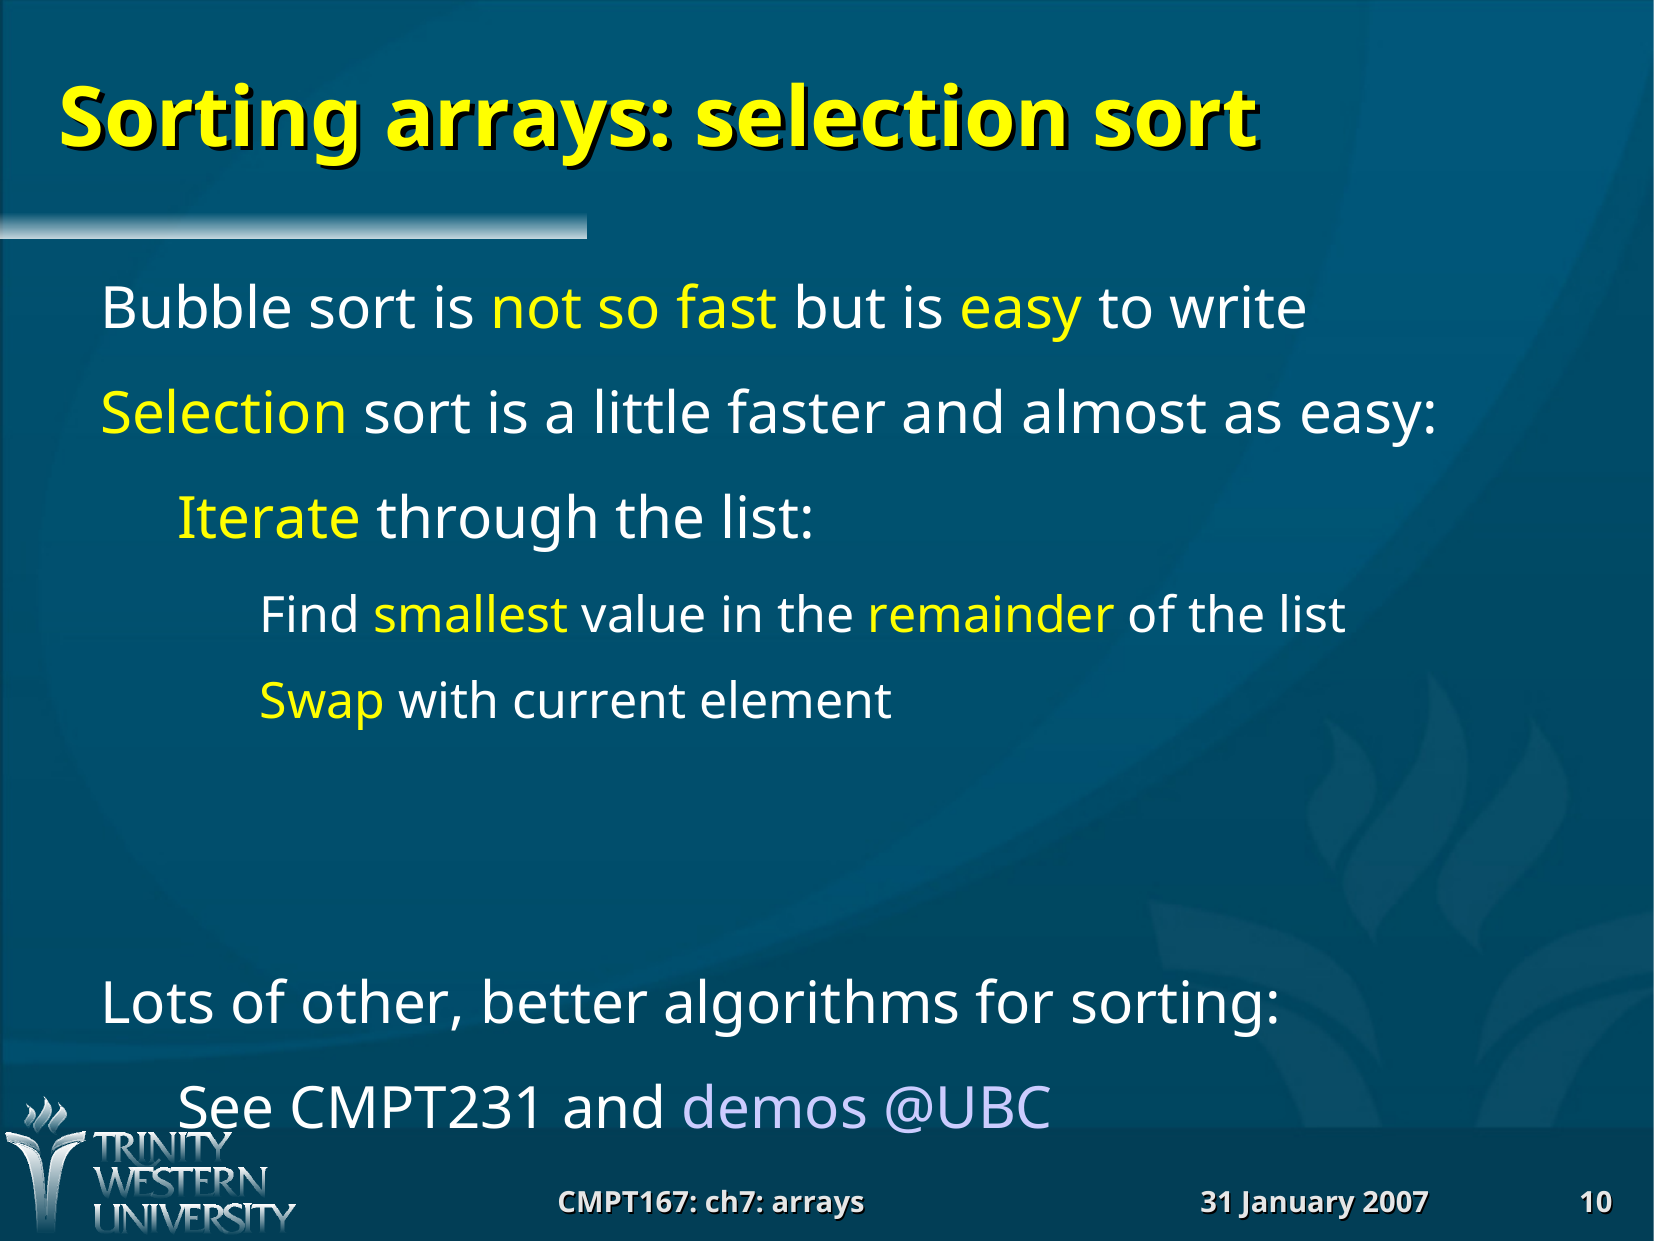

# Sorting arrays: selection sort
Bubble sort is not so fast but is easy to write
Selection sort is a little faster and almost as easy:
Iterate through the list:
Find smallest value in the remainder of the list
Swap with current element
Lots of other, better algorithms for sorting:
See CMPT231 and demos @UBC
CMPT167: ch7: arrays
31 January 2007
10